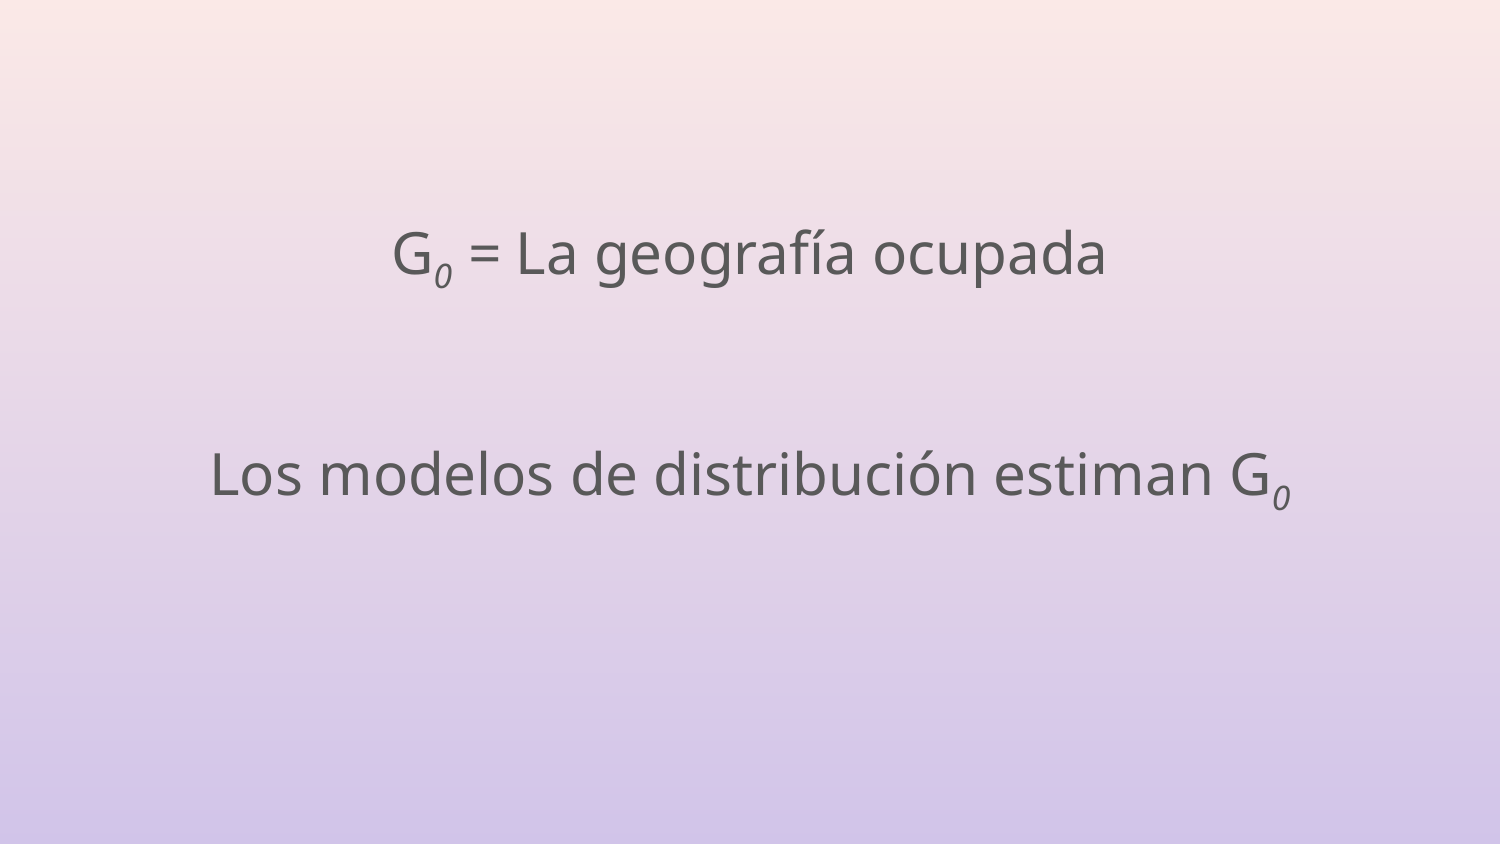

# G0 = La geografía ocupada
Los modelos de distribución estiman G0